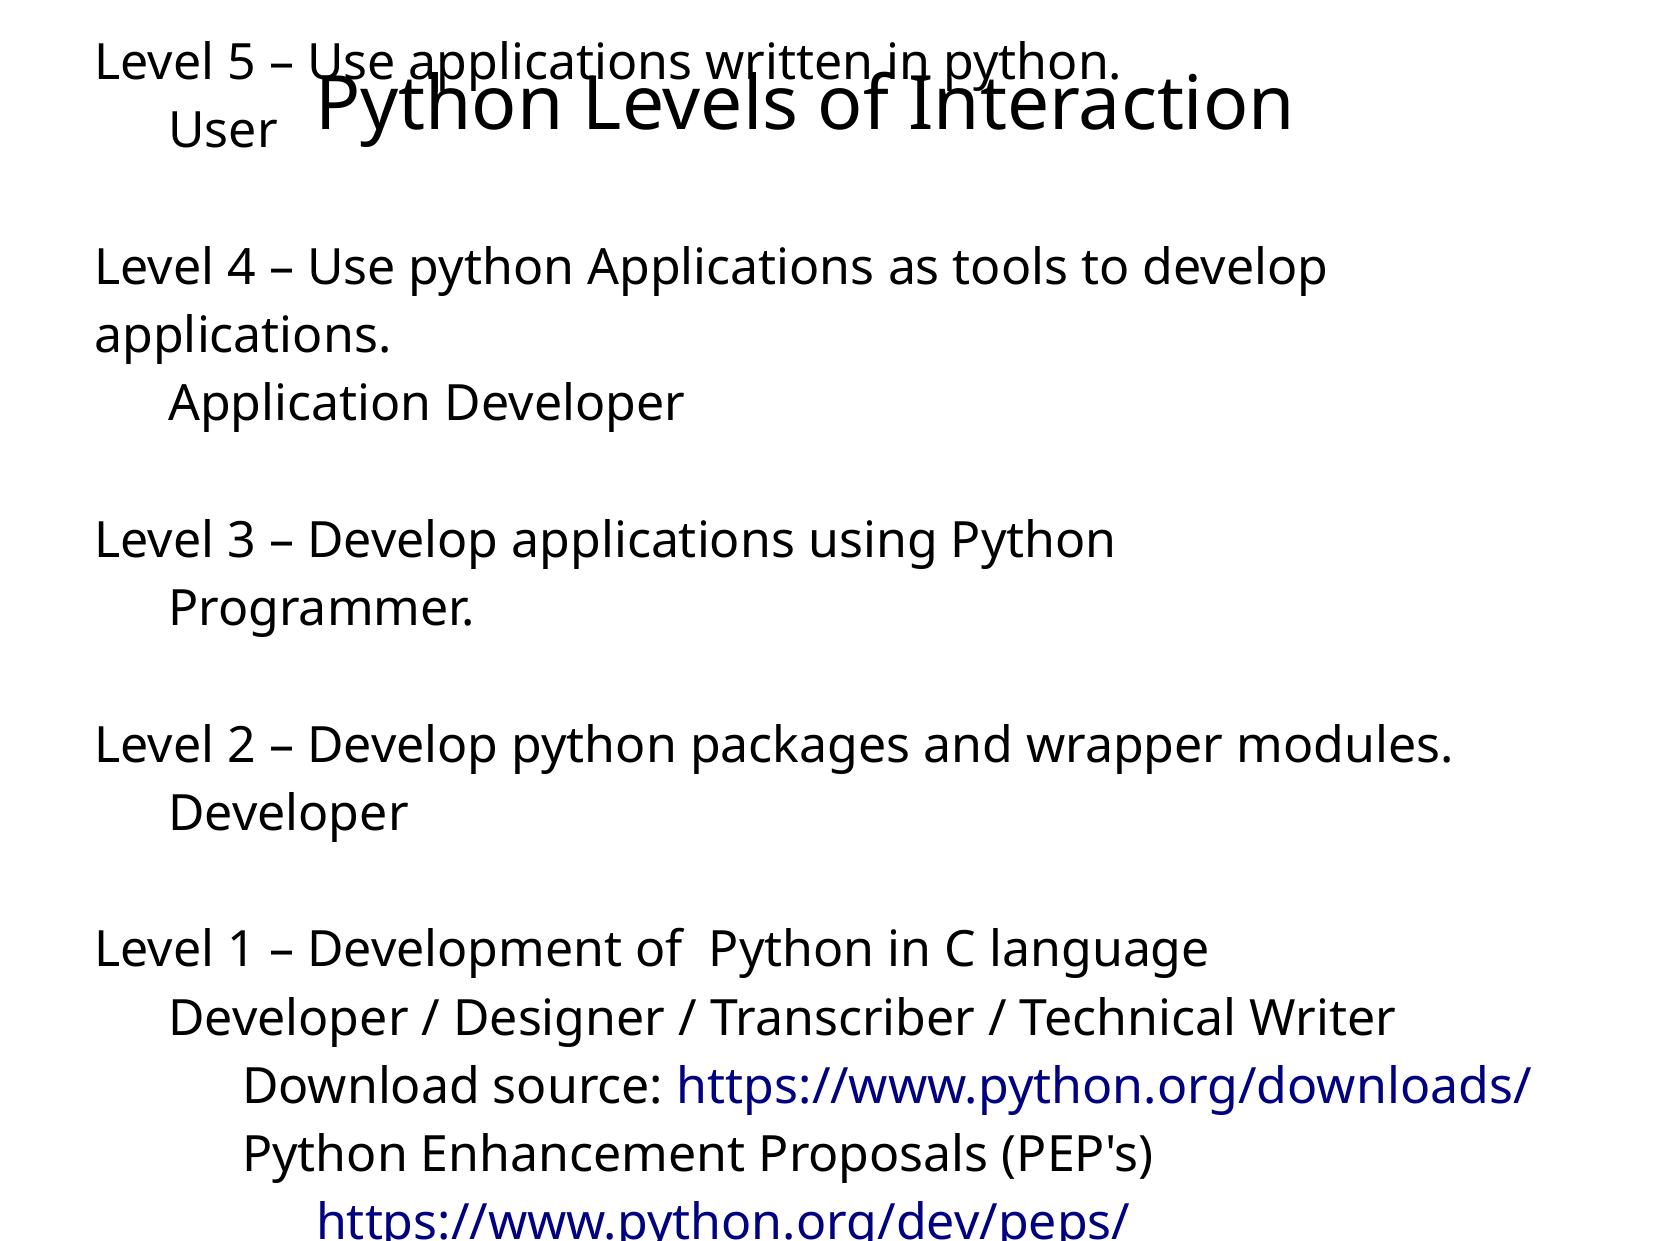

Level 5 – Use applications written in python.
	User
Level 4 – Use python Applications as tools to develop applications.
	Application Developer
Level 3 – Develop applications using Python
	Programmer.
Level 2 – Develop python packages and wrapper modules.
	Developer
Level 1 – Development of Python in C language
	Developer / Designer / Transcriber / Technical Writer
		Download source: https://www.python.org/downloads/
		Python Enhancement Proposals (PEP's)
	 		https://www.python.org/dev/peps/
		Bugs / bug fixing http://bugs.python.org/
		Write Documentation
# Python Levels of Interaction